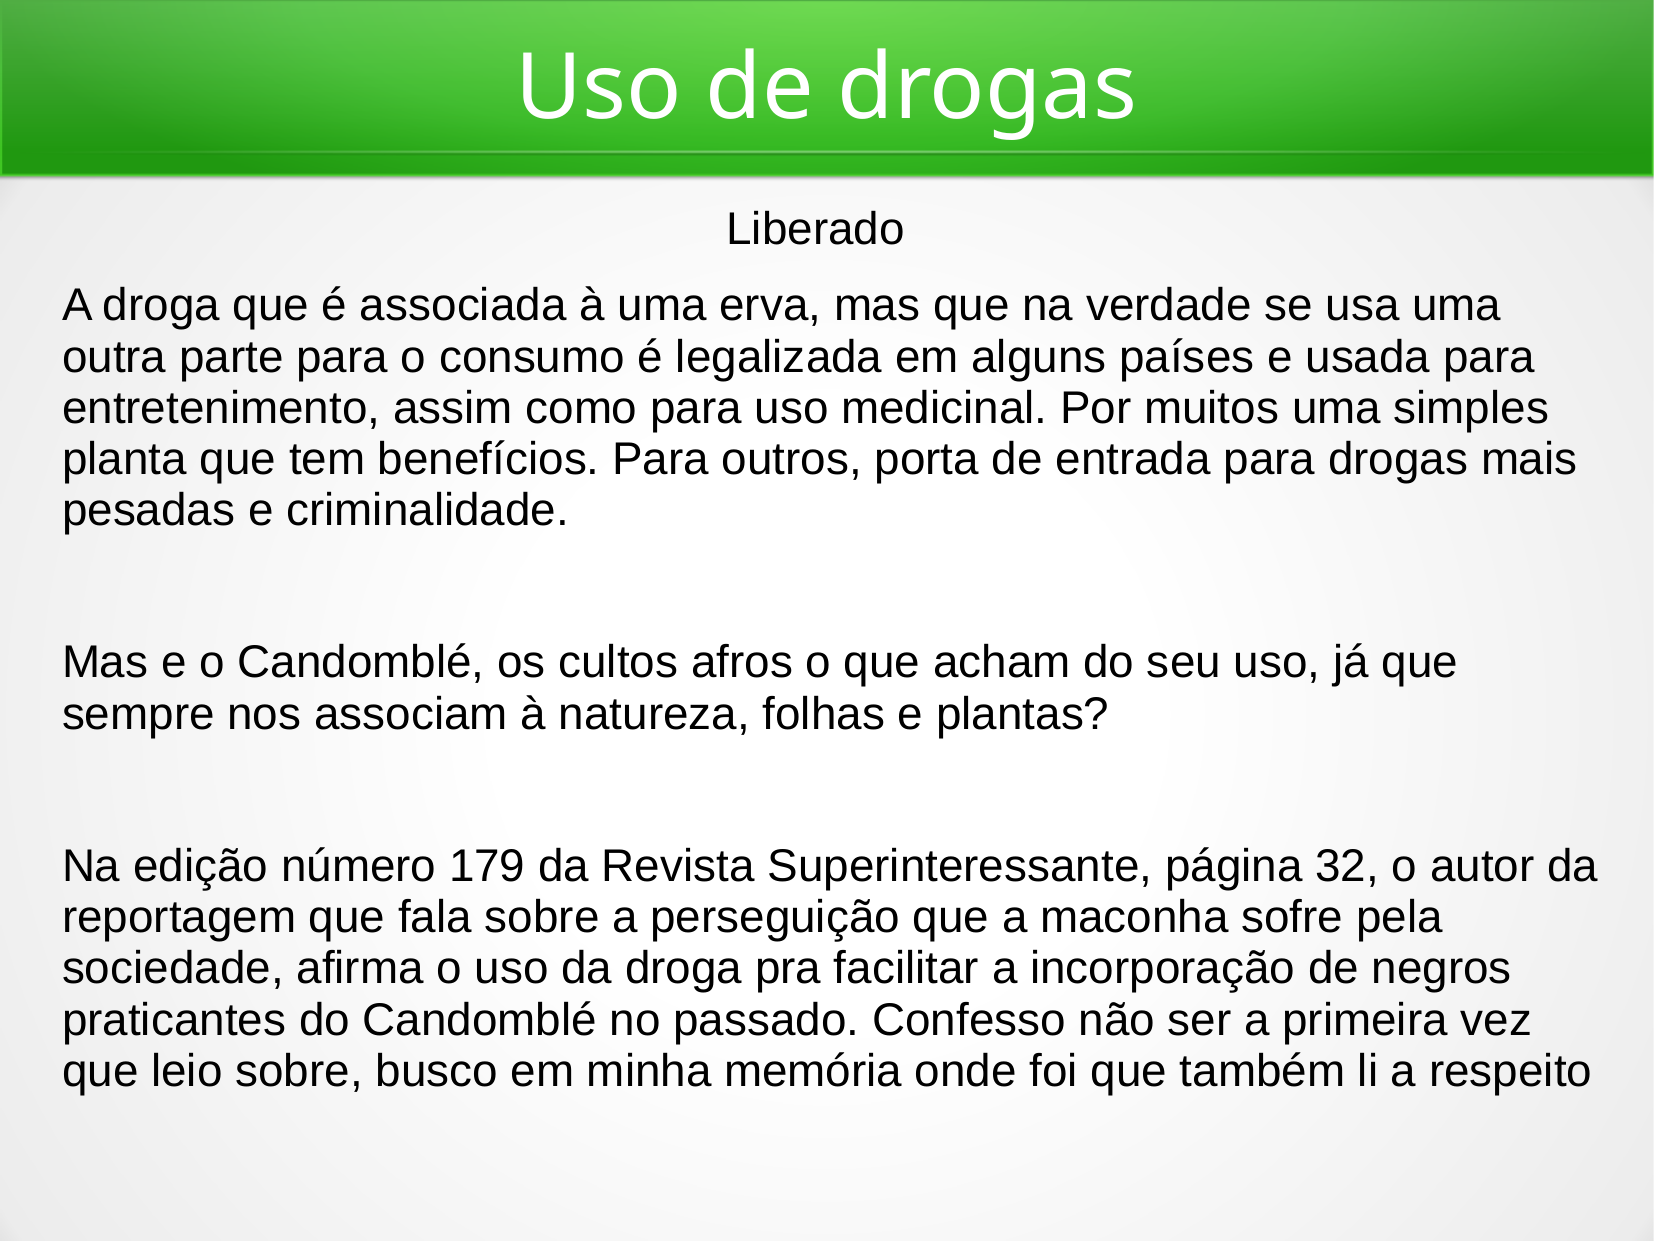

# Uso de drogas
									Liberado
A droga que é associada à uma erva, mas que na verdade se usa uma outra parte para o consumo é legalizada em alguns países e usada para entretenimento, assim como para uso medicinal. Por muitos uma simples planta que tem benefícios. Para outros, porta de entrada para drogas mais pesadas e criminalidade.
Mas e o Candomblé, os cultos afros o que acham do seu uso, já que sempre nos associam à natureza, folhas e plantas?
Na edição número 179 da Revista Superinteressante, página 32, o autor da reportagem que fala sobre a perseguição que a maconha sofre pela sociedade, afirma o uso da droga pra facilitar a incorporação de negros praticantes do Candomblé no passado. Confesso não ser a primeira vez que leio sobre, busco em minha memória onde foi que também li a respeito